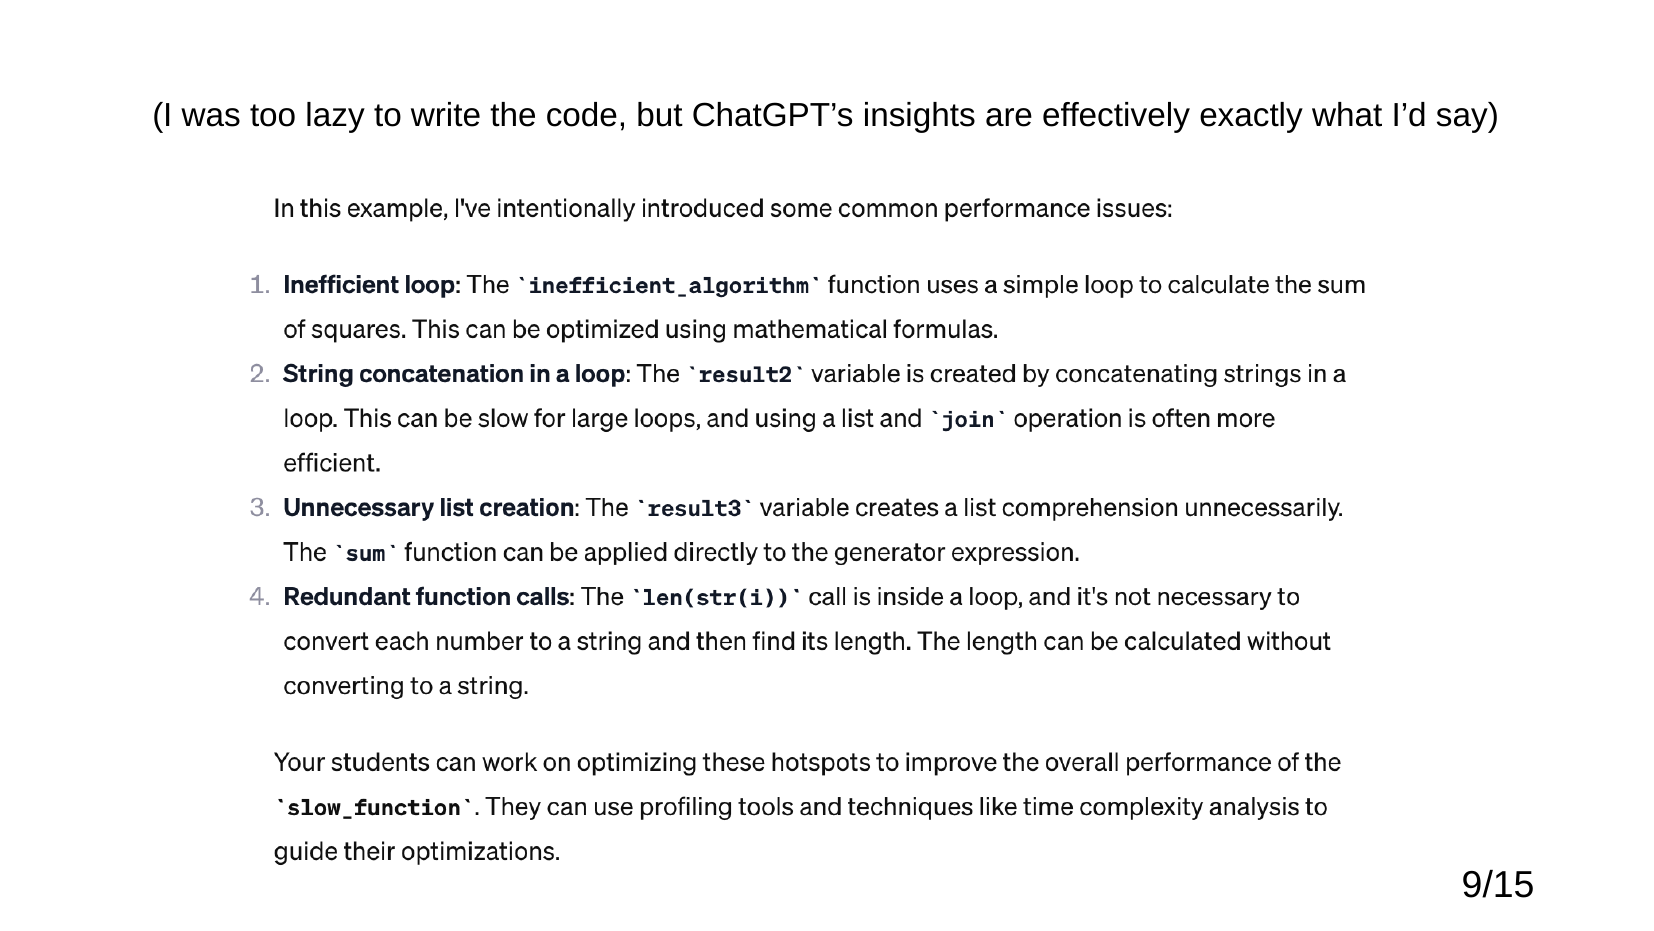

# (I was too lazy to write the code, but ChatGPT’s insights are effectively exactly what I’d say)